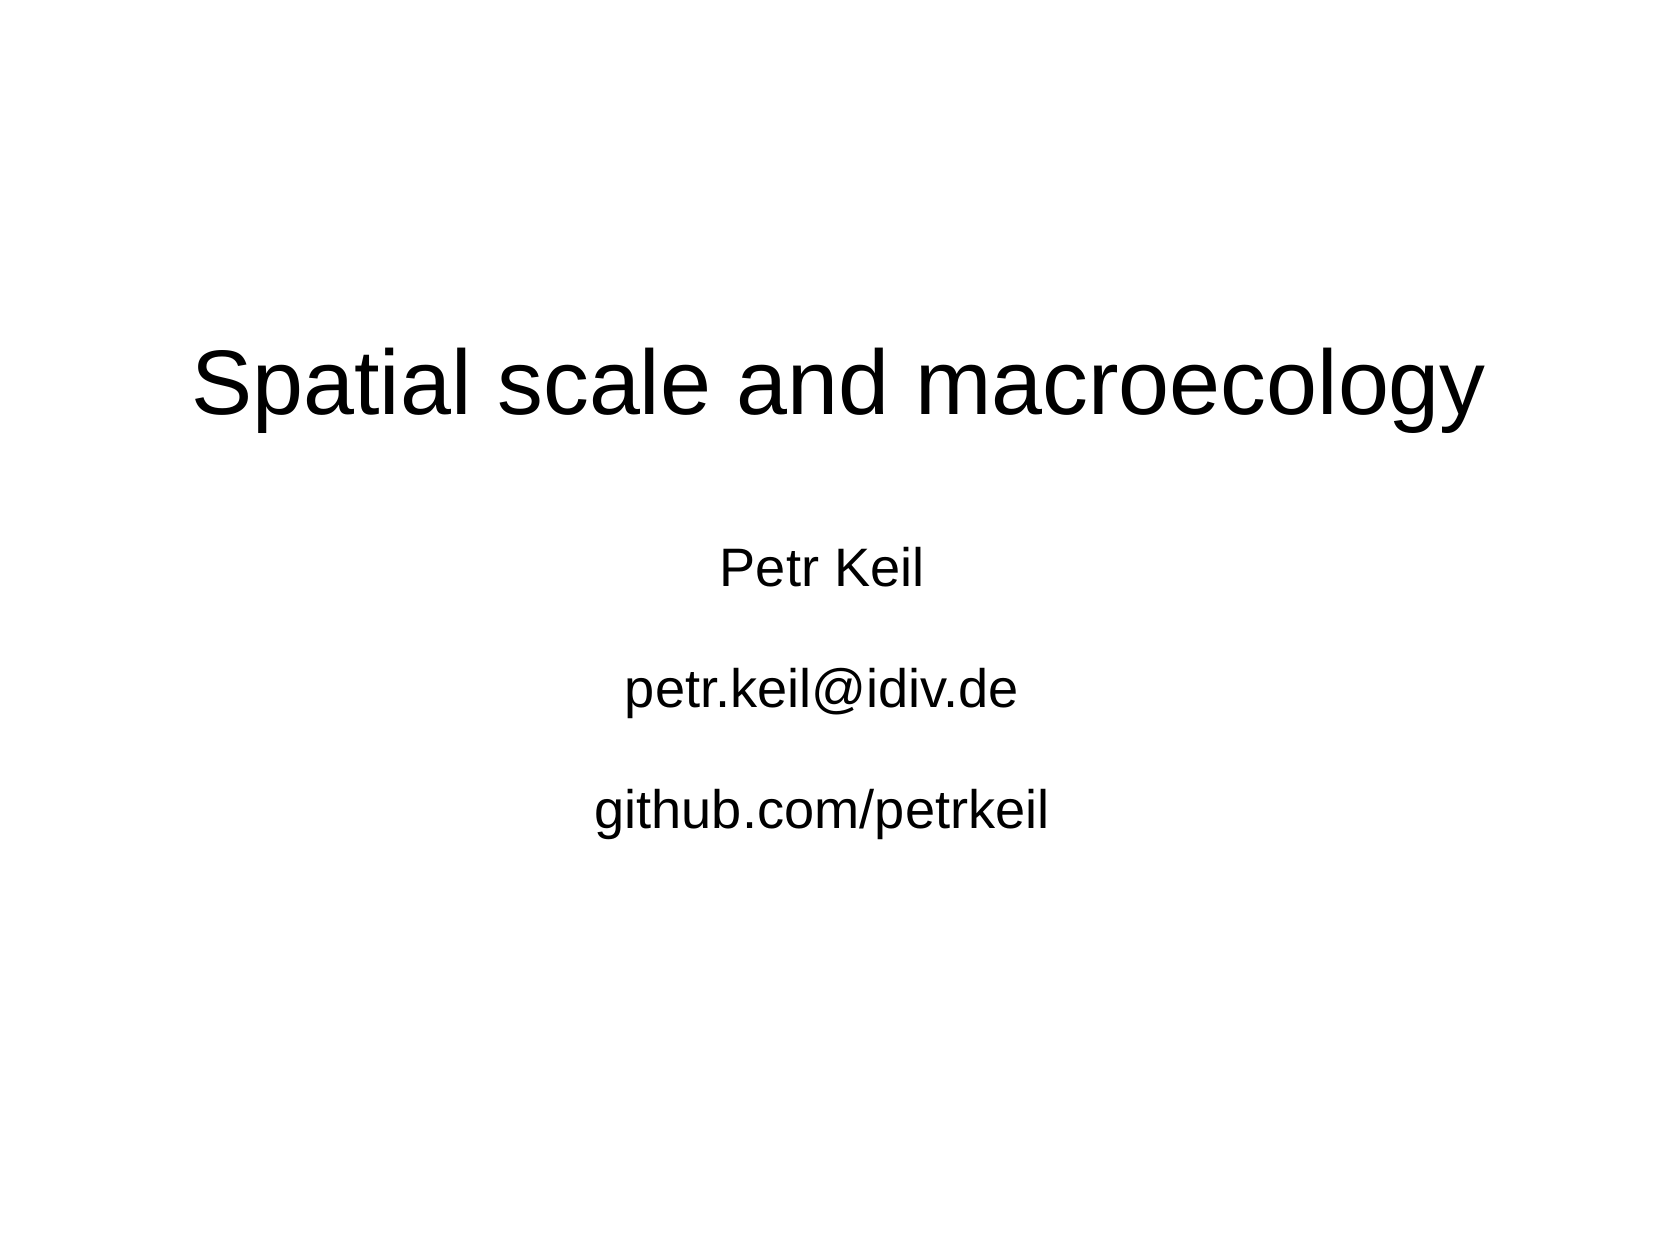

# Spatial scale and macroecology
Petr Keil
petr.keil@idiv.de
github.com/petrkeil